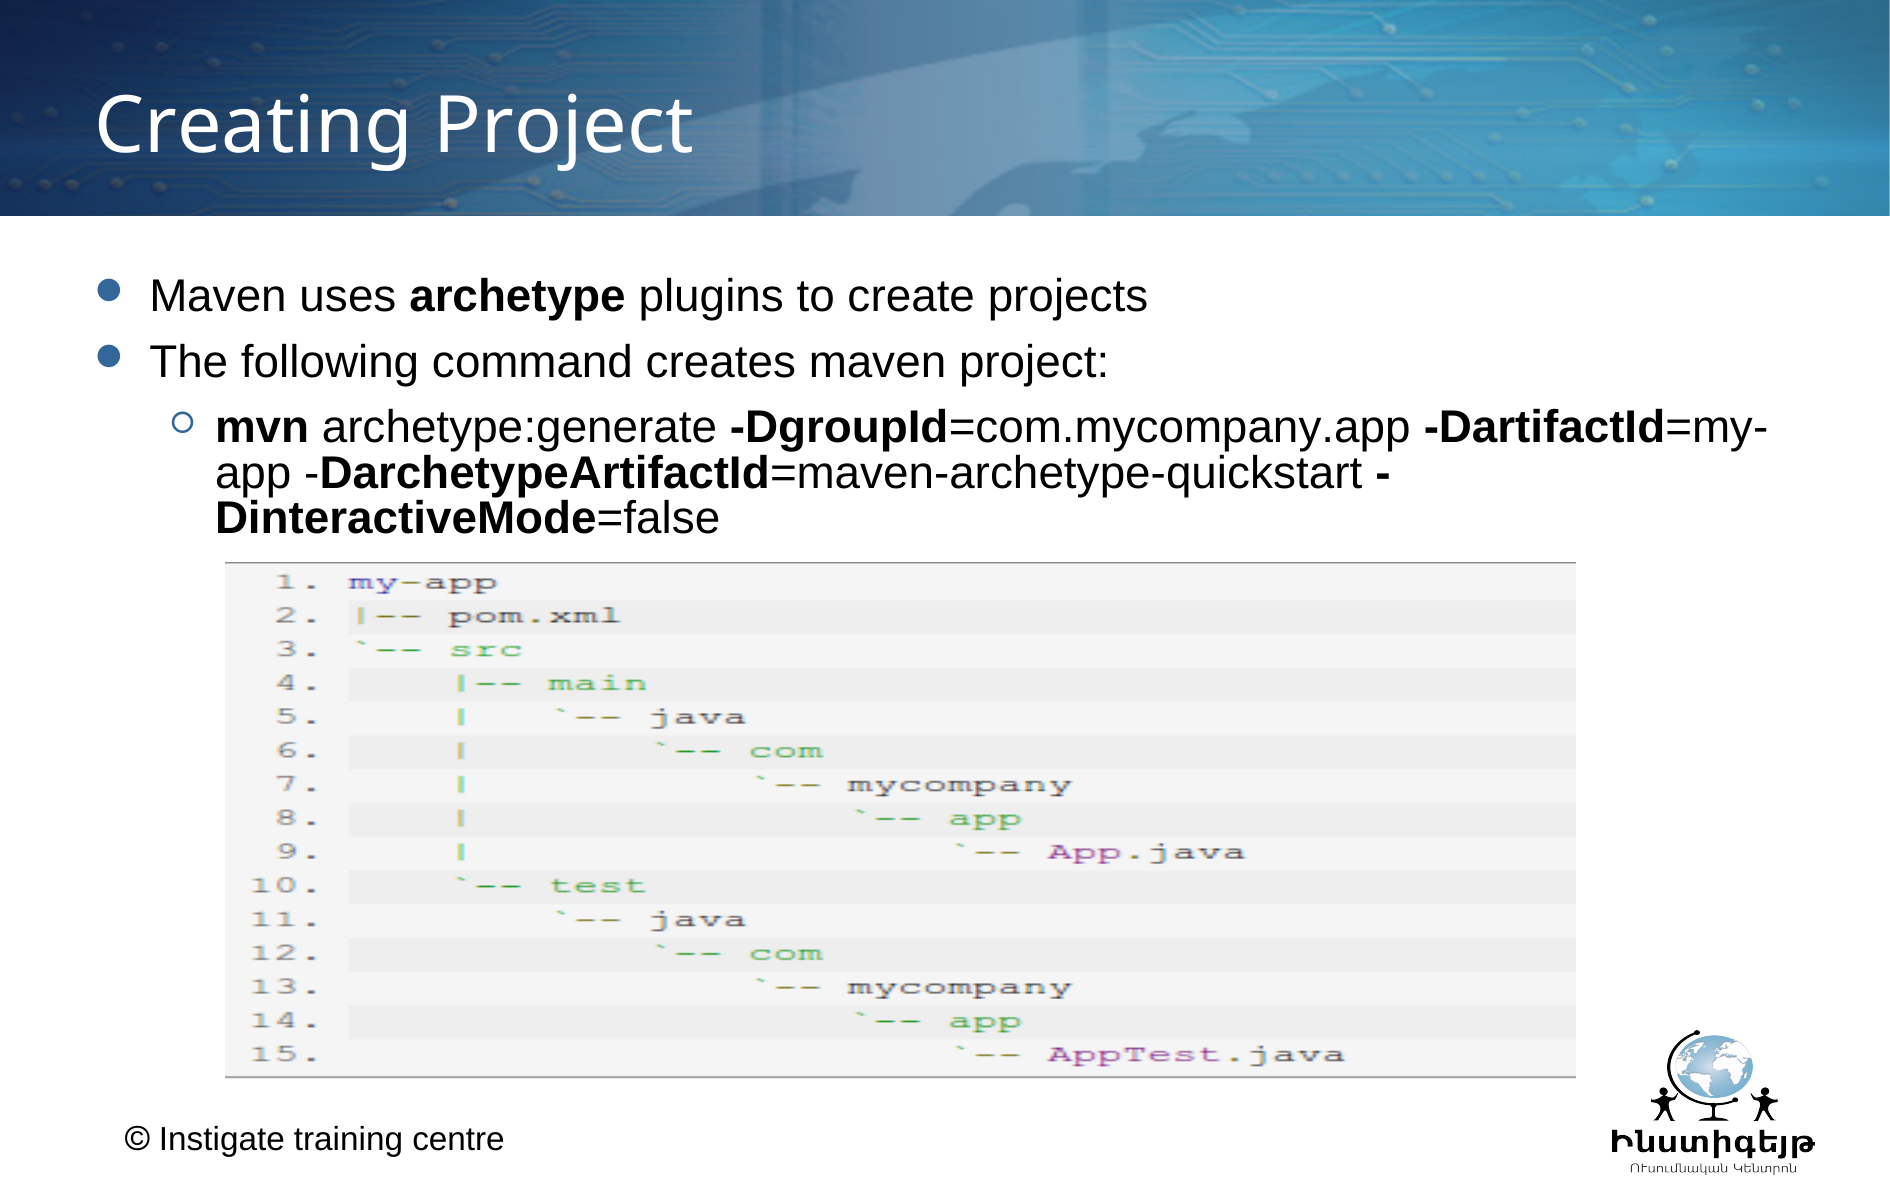

# Creating Project
Maven uses archetype plugins to create projects
The following command creates maven project:
mvn archetype:generate -DgroupId=com.mycompany.app -DartifactId=my-app -DarchetypeArtifactId=maven-archetype-quickstart -DinteractiveMode=false